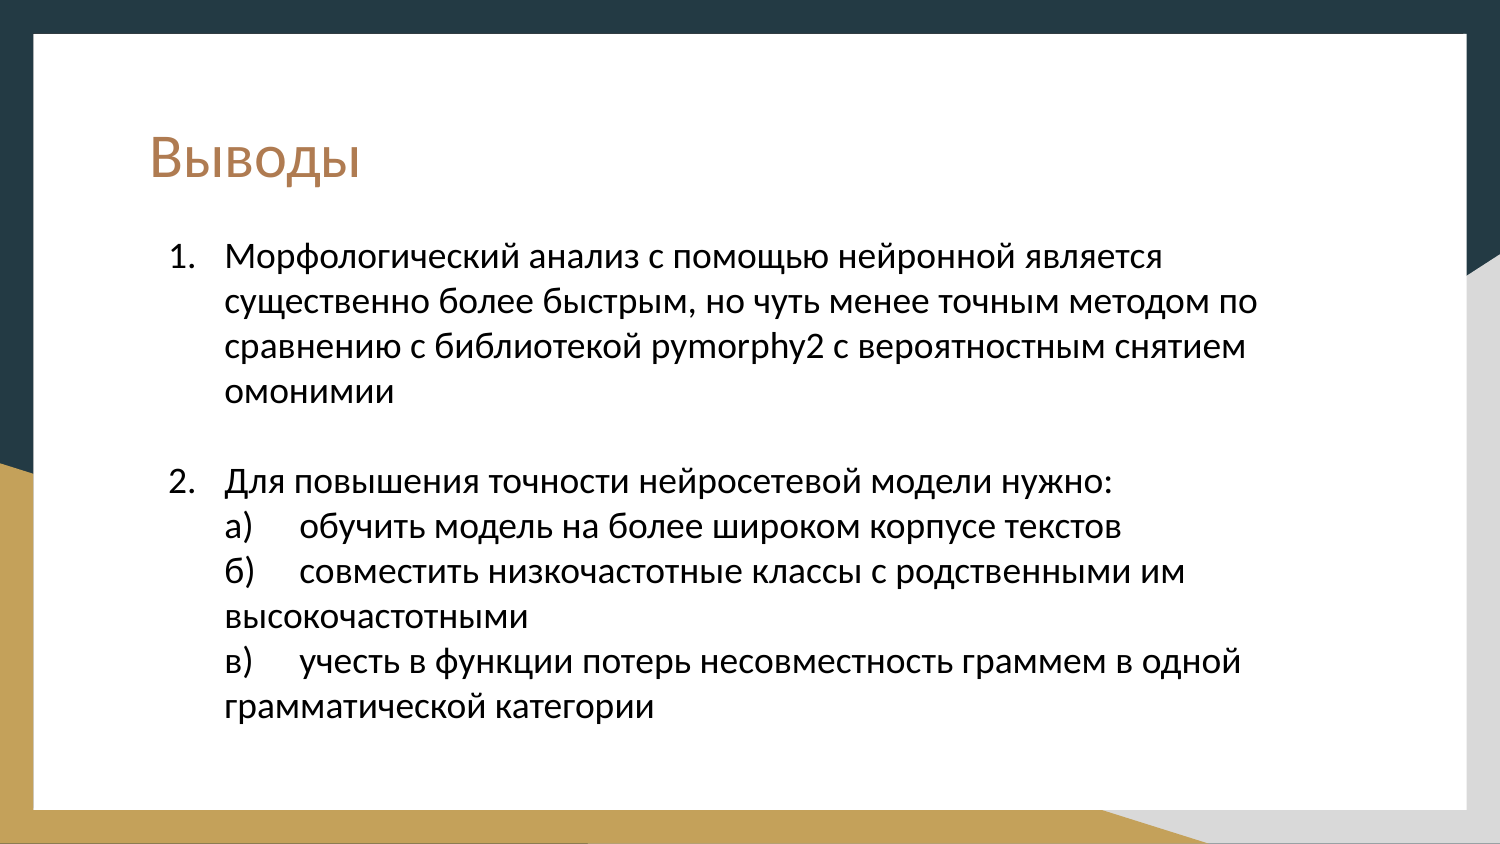

# Выводы
Морфологический анализ с помощью нейронной является существенно более быстрым, но чуть менее точным методом по сравнению с библиотекой pymorphy2 с вероятностным снятием омонимии
Для повышения точности нейросетевой модели нужно:
а)	обучить модель на более широком корпусе текстов
б)	совместить низкочастотные классы с родственными им высокочастотными
в)	учесть в функции потерь несовместность граммем в одной грамматической категории